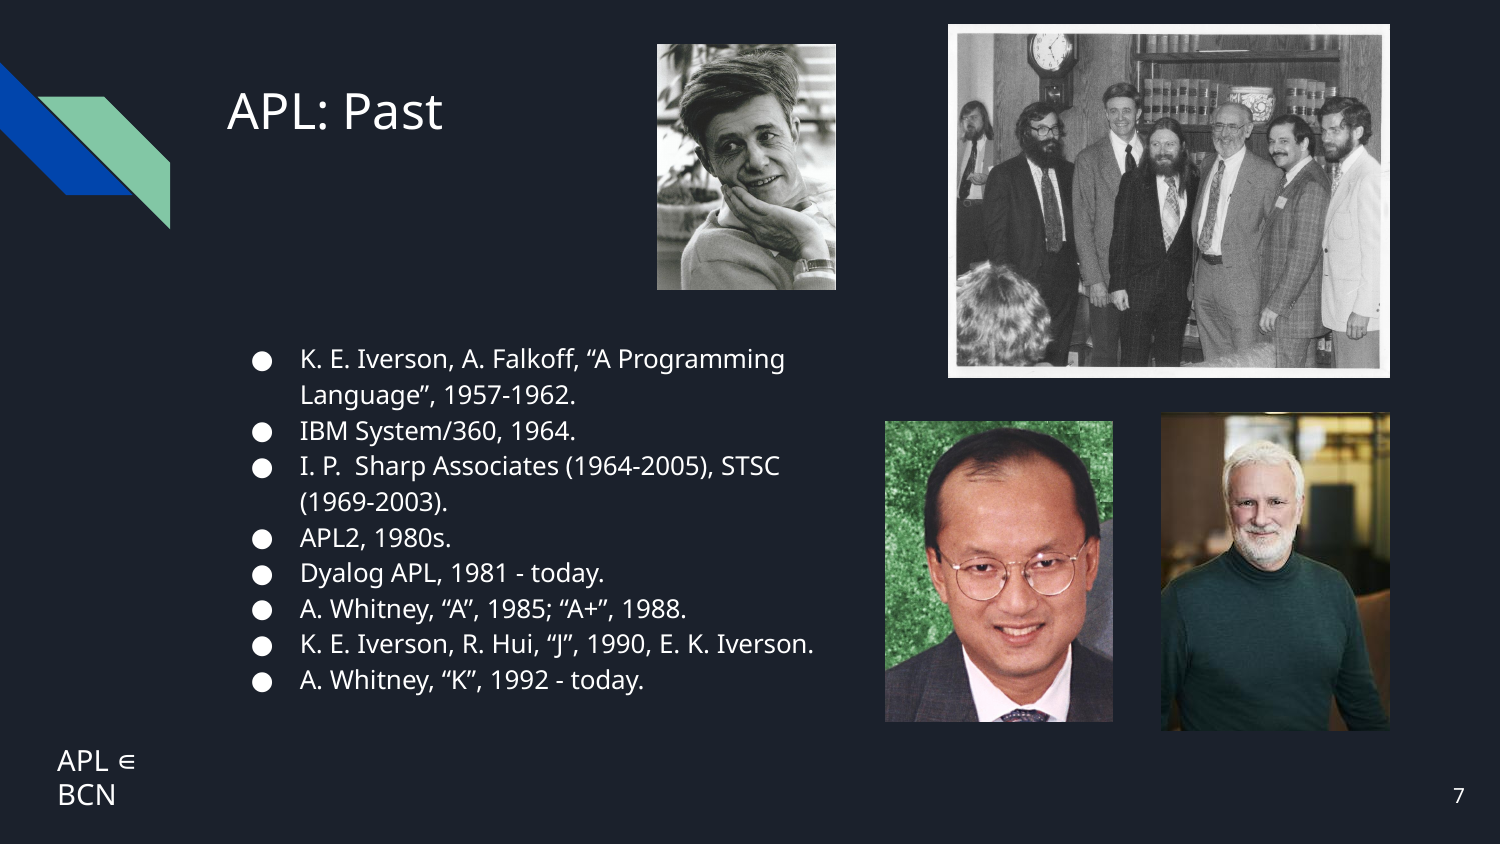

# APL: Past
K. E. Iverson, A. Falkoff, “A Programming Language”, 1957-1962.
IBM System/360, 1964.
I. P. Sharp Associates (1964-2005), STSC (1969-2003).
APL2, 1980s.
Dyalog APL, 1981 - today.
A. Whitney, “A”, 1985; “A+”, 1988.
K. E. Iverson, R. Hui, “J”, 1990, E. K. Iverson.
A. Whitney, “K”, 1992 - today.